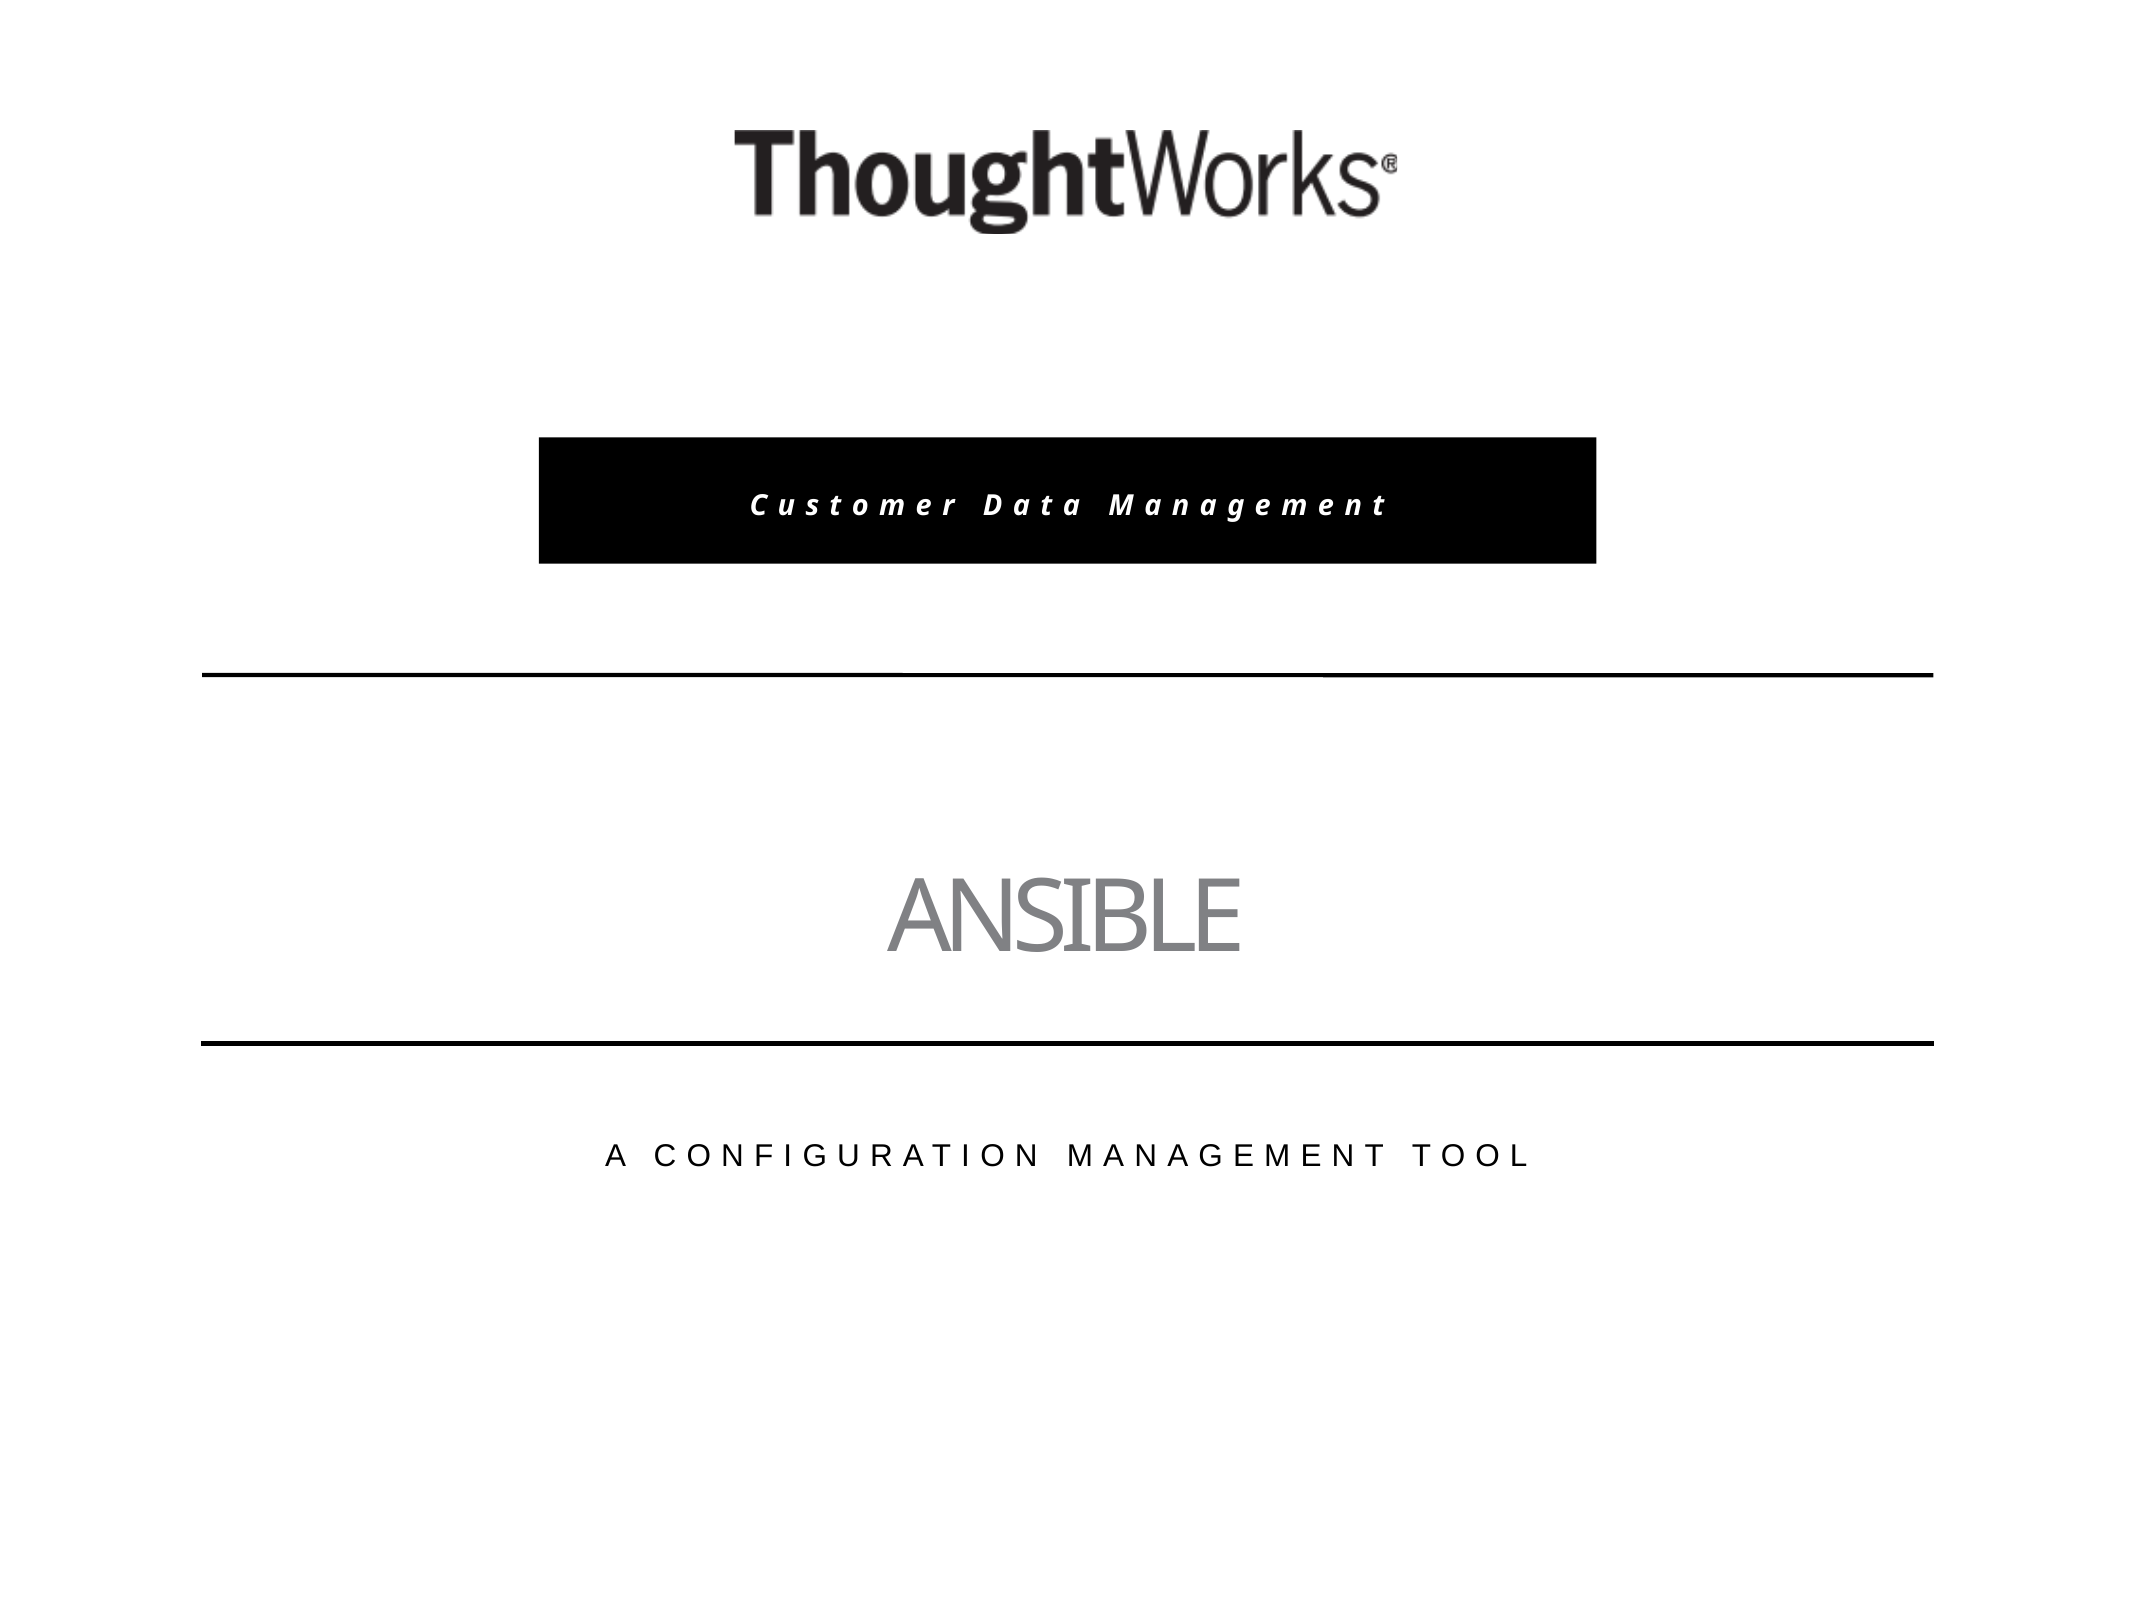

Customer Data Management
# ANSIBLE
A CONFIGURATION MANAGEMENT TOOL